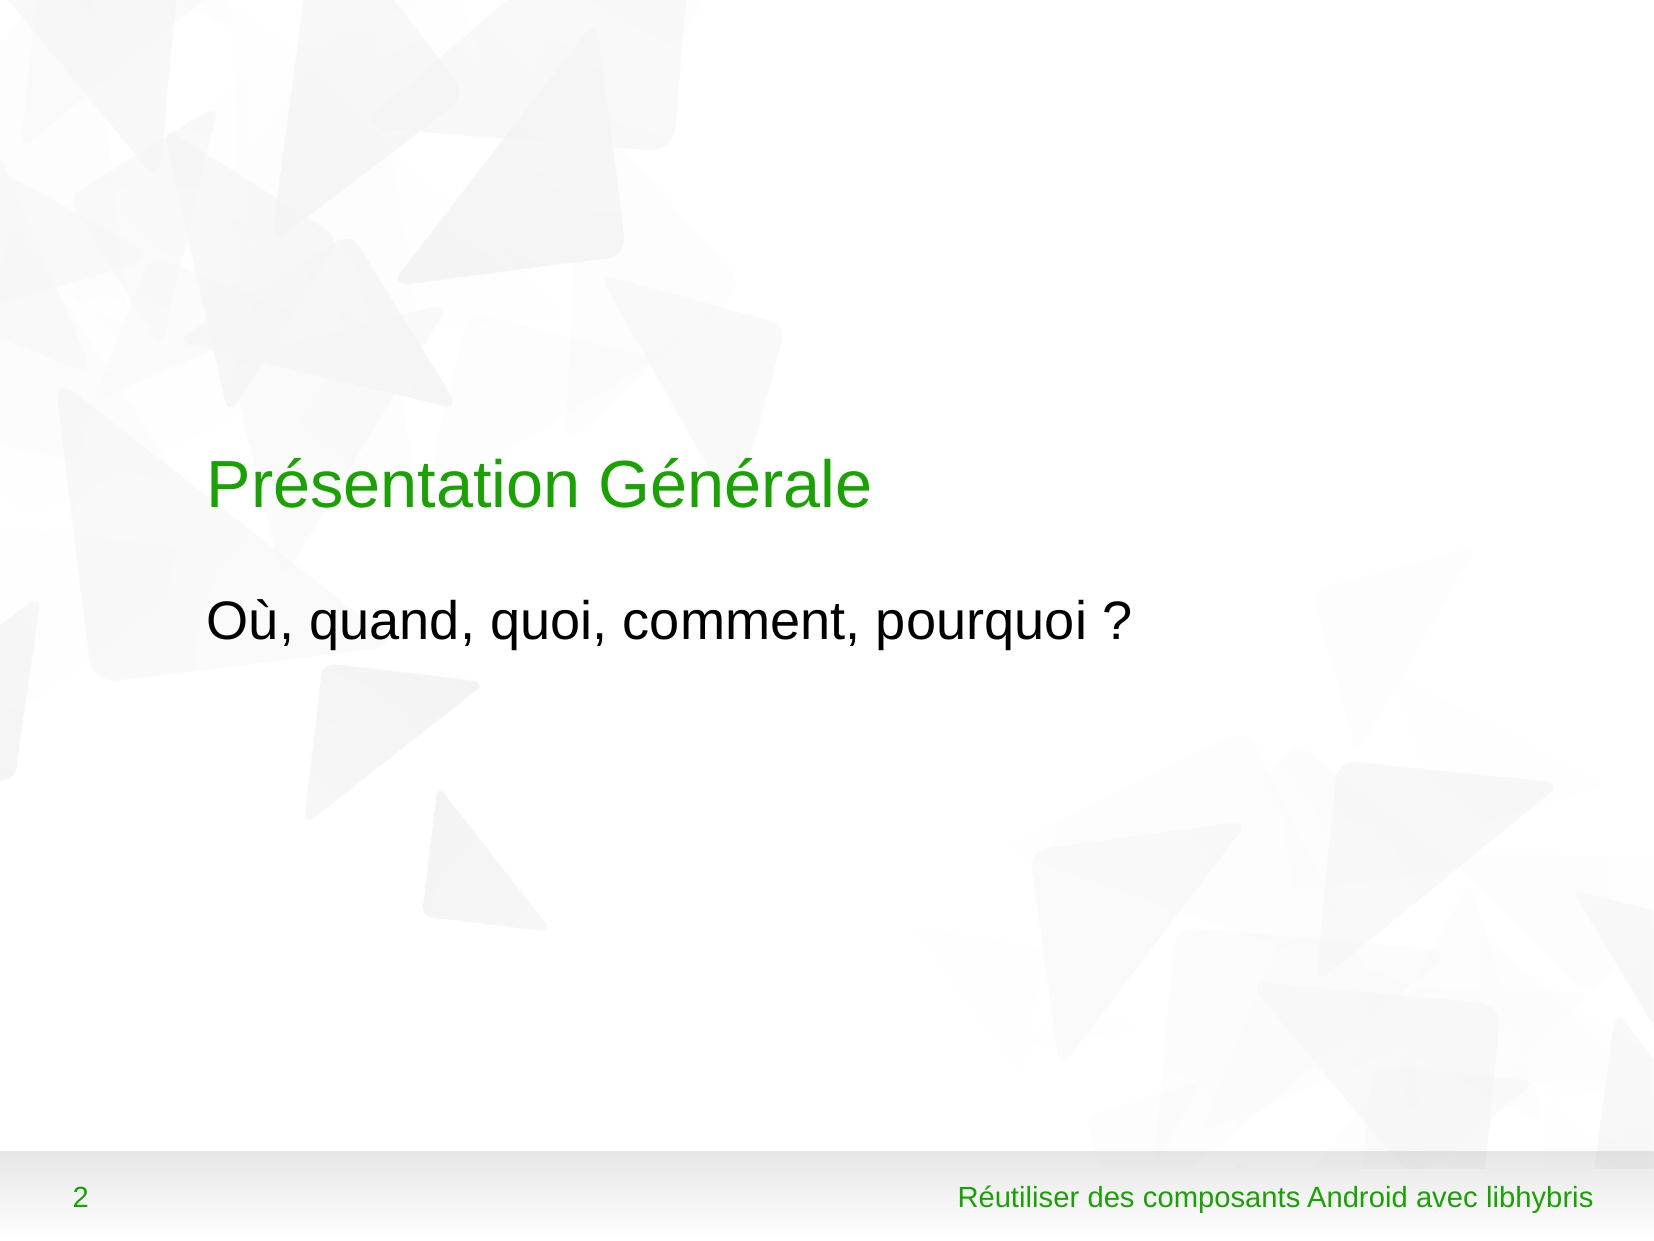

# Présentation Générale
Où, quand, quoi, comment, pourquoi ?
2
Réutiliser des composants Android avec libhybris